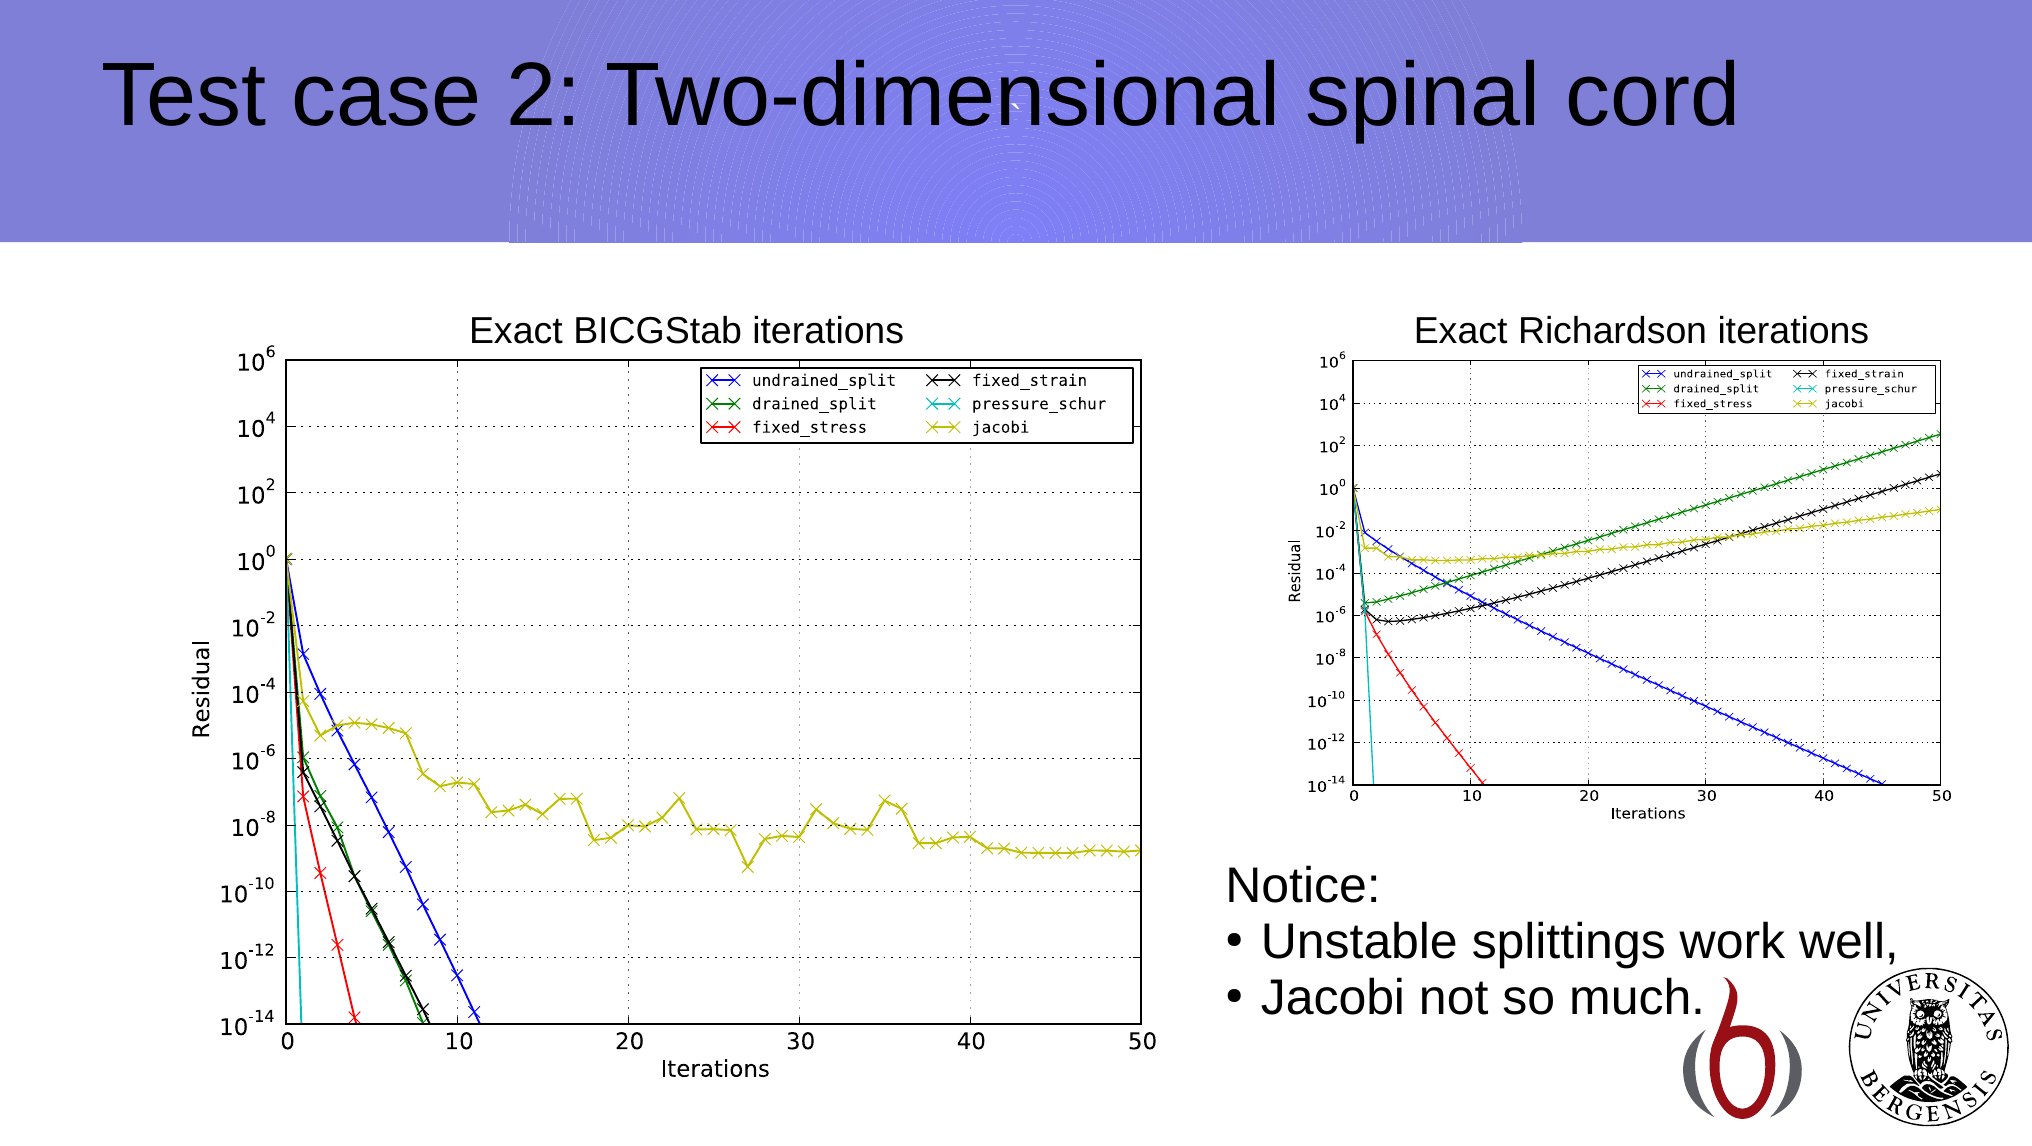

# Test case 2: Two-dimensional spinal cord
Exact BICGStab iterations
Exact Richardson iterations
Notice:
Unstable splittings work well,
Jacobi not so much.